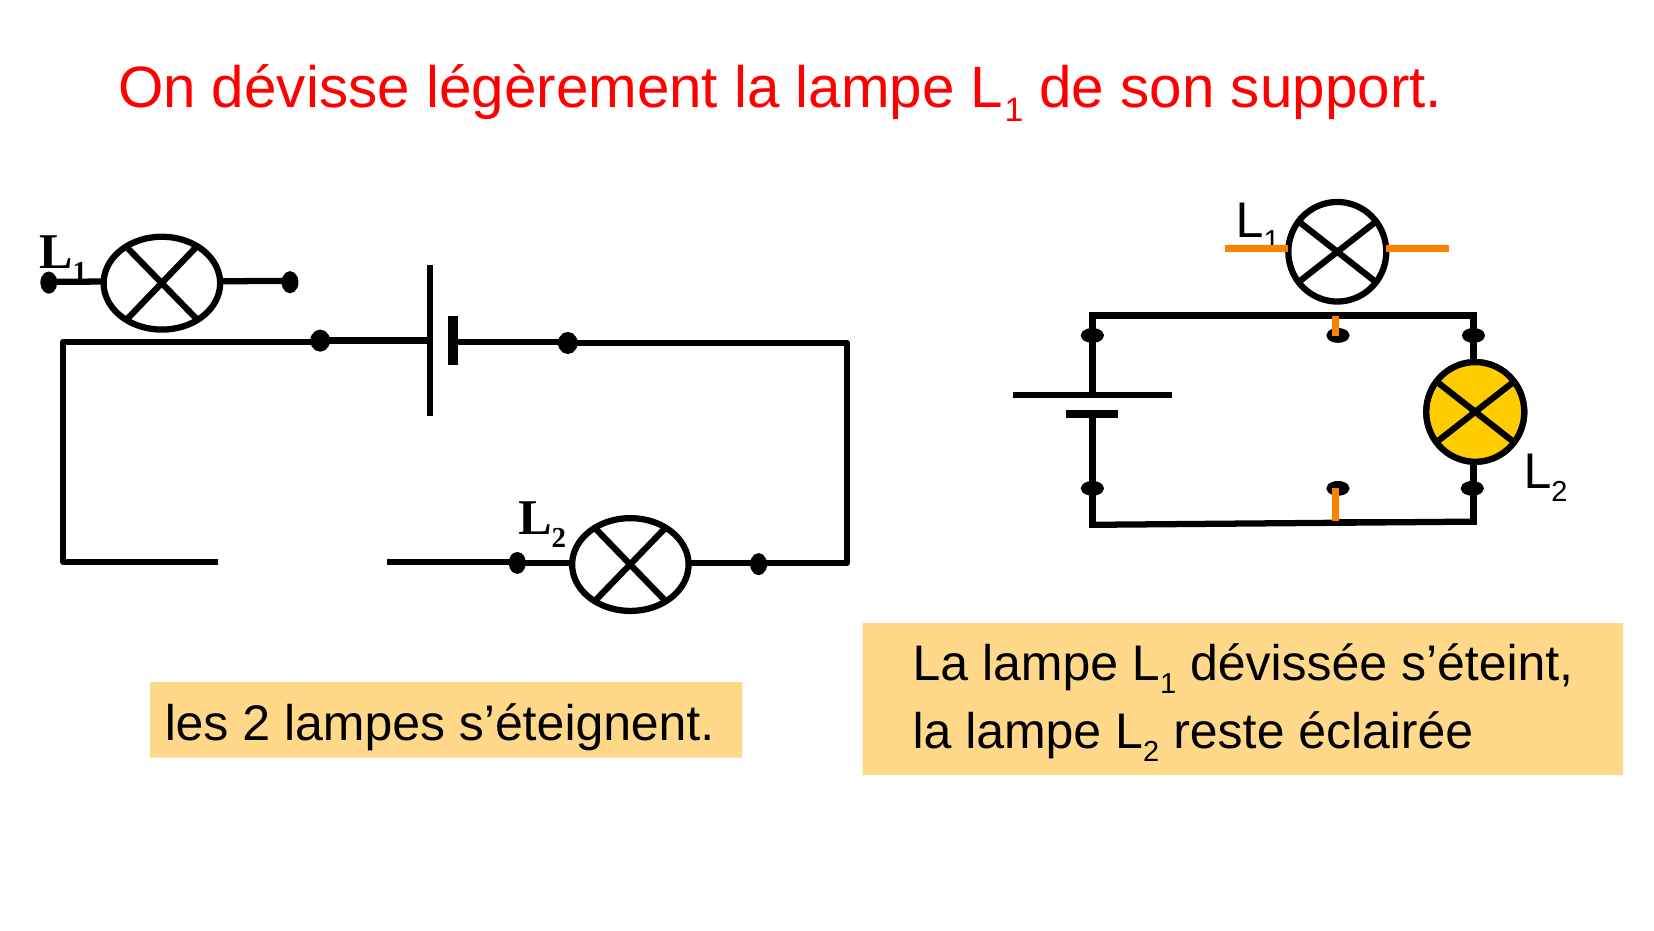

On dévisse légèrement la lampe L1 de son support.
L1
L1
L2
L2
La lampe L1 dévissée s’éteint, la lampe L2 reste éclairée
les 2 lampes s’éteignent.